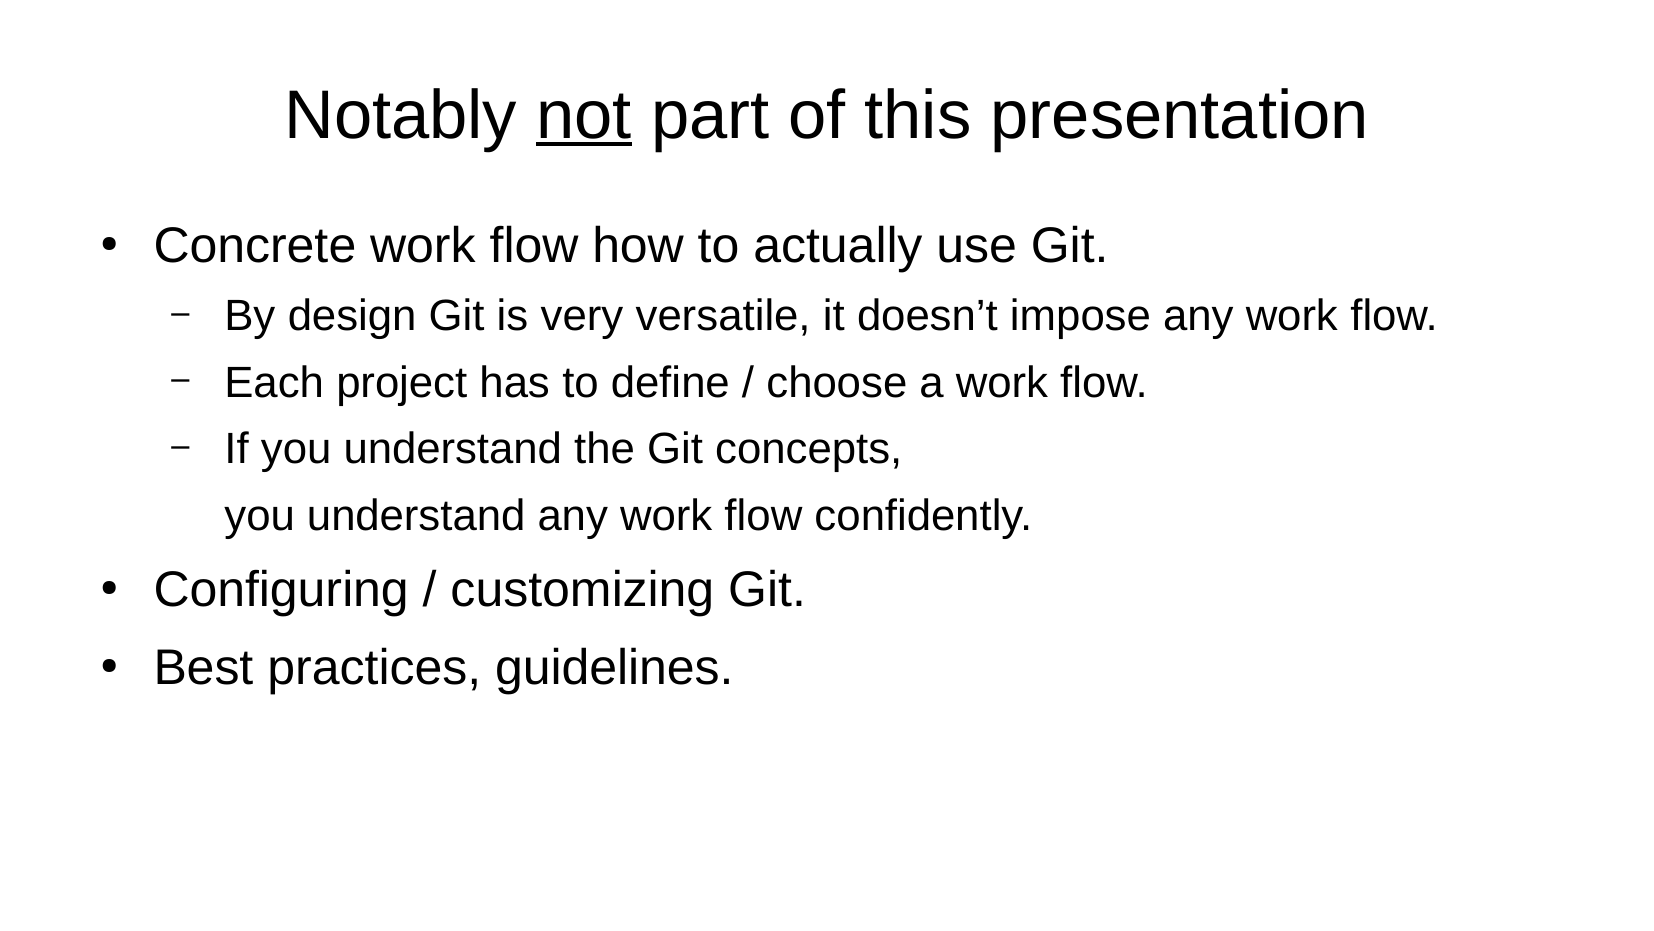

# Notably not part of this presentation
Concrete work flow how to actually use Git.
By design Git is very versatile, it doesn’t impose any work flow.
Each project has to define / choose a work flow.
If you understand the Git concepts,
you understand any work flow confidently.
Configuring / customizing Git.
Best practices, guidelines.